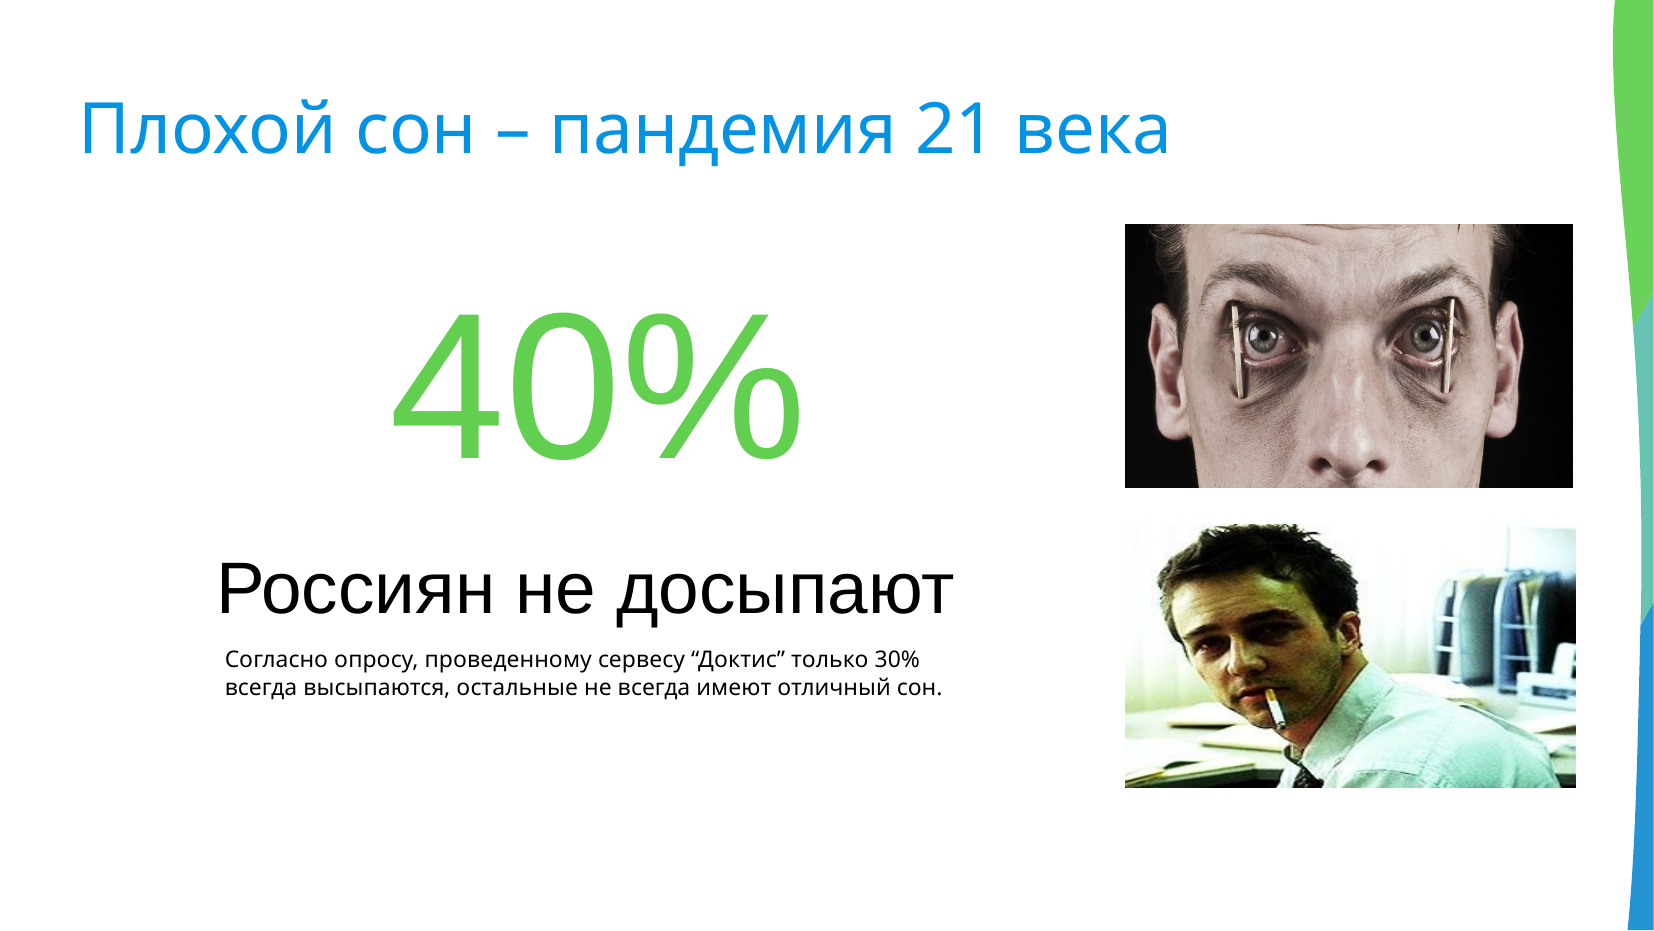

Плохой сон – пандемия 21 века
40%
Россиян не досыпают
Согласно опросу, проведенному сервесу “Доктис” только 30% всегда высыпаются, остальные не всегда имеют отличный сон.